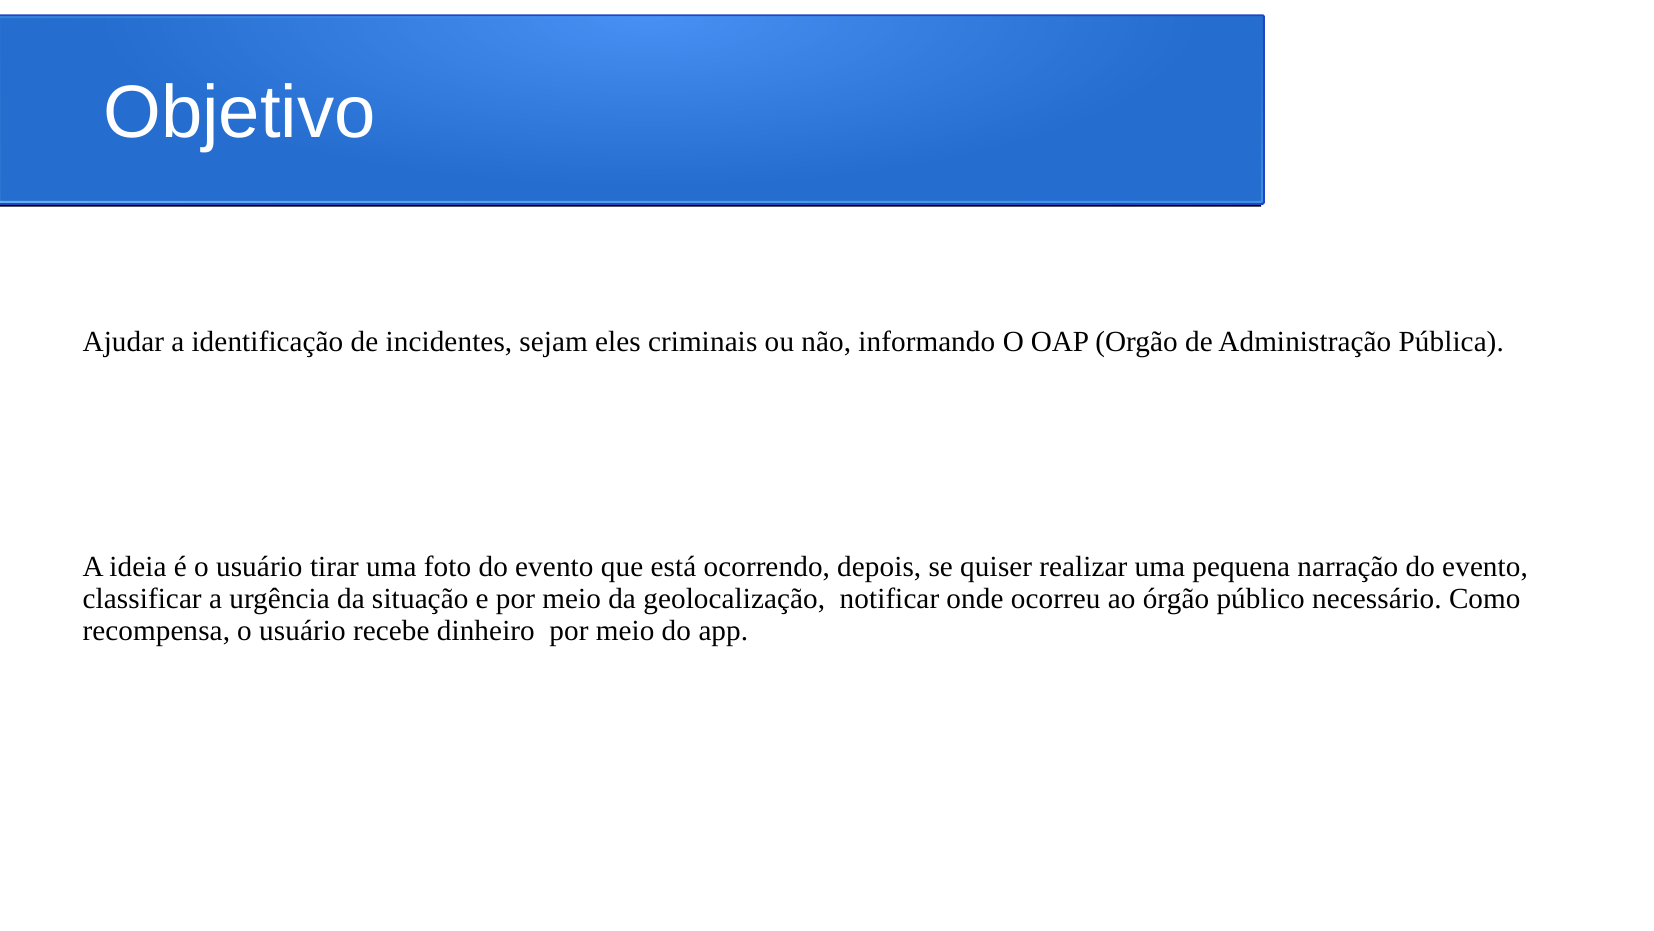

# Objetivo
Ajudar a identificação de incidentes, sejam eles criminais ou não, informando O OAP (Orgão de Administração Pública).
A ideia é o usuário tirar uma foto do evento que está ocorrendo, depois, se quiser realizar uma pequena narração do evento, classificar a urgência da situação e por meio da geolocalização, notificar onde ocorreu ao órgão público necessário. Como recompensa, o usuário recebe dinheiro por meio do app.